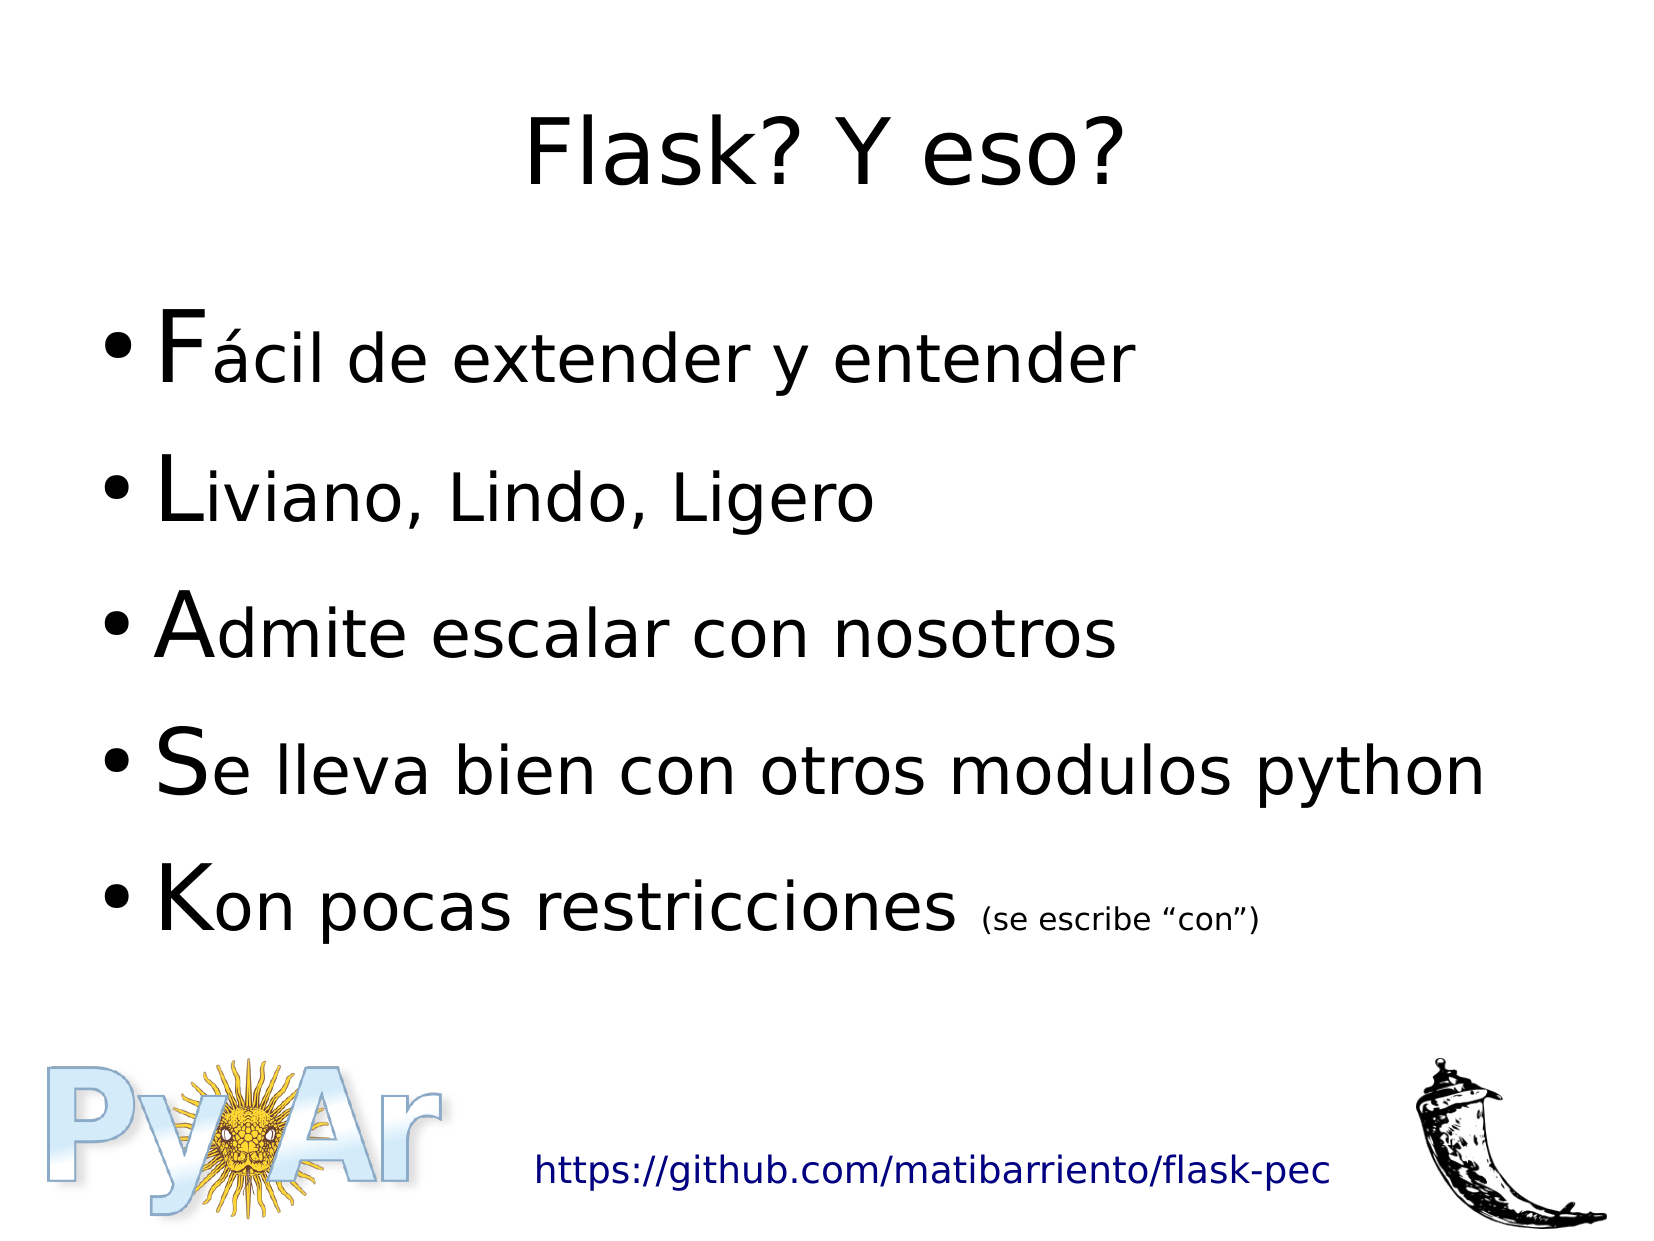

# Flask? Y eso?
Fácil de extender y entender
Liviano, Lindo, Ligero
Admite escalar con nosotros
Se lleva bien con otros modulos python
Kon pocas restricciones (se escribe “con”)